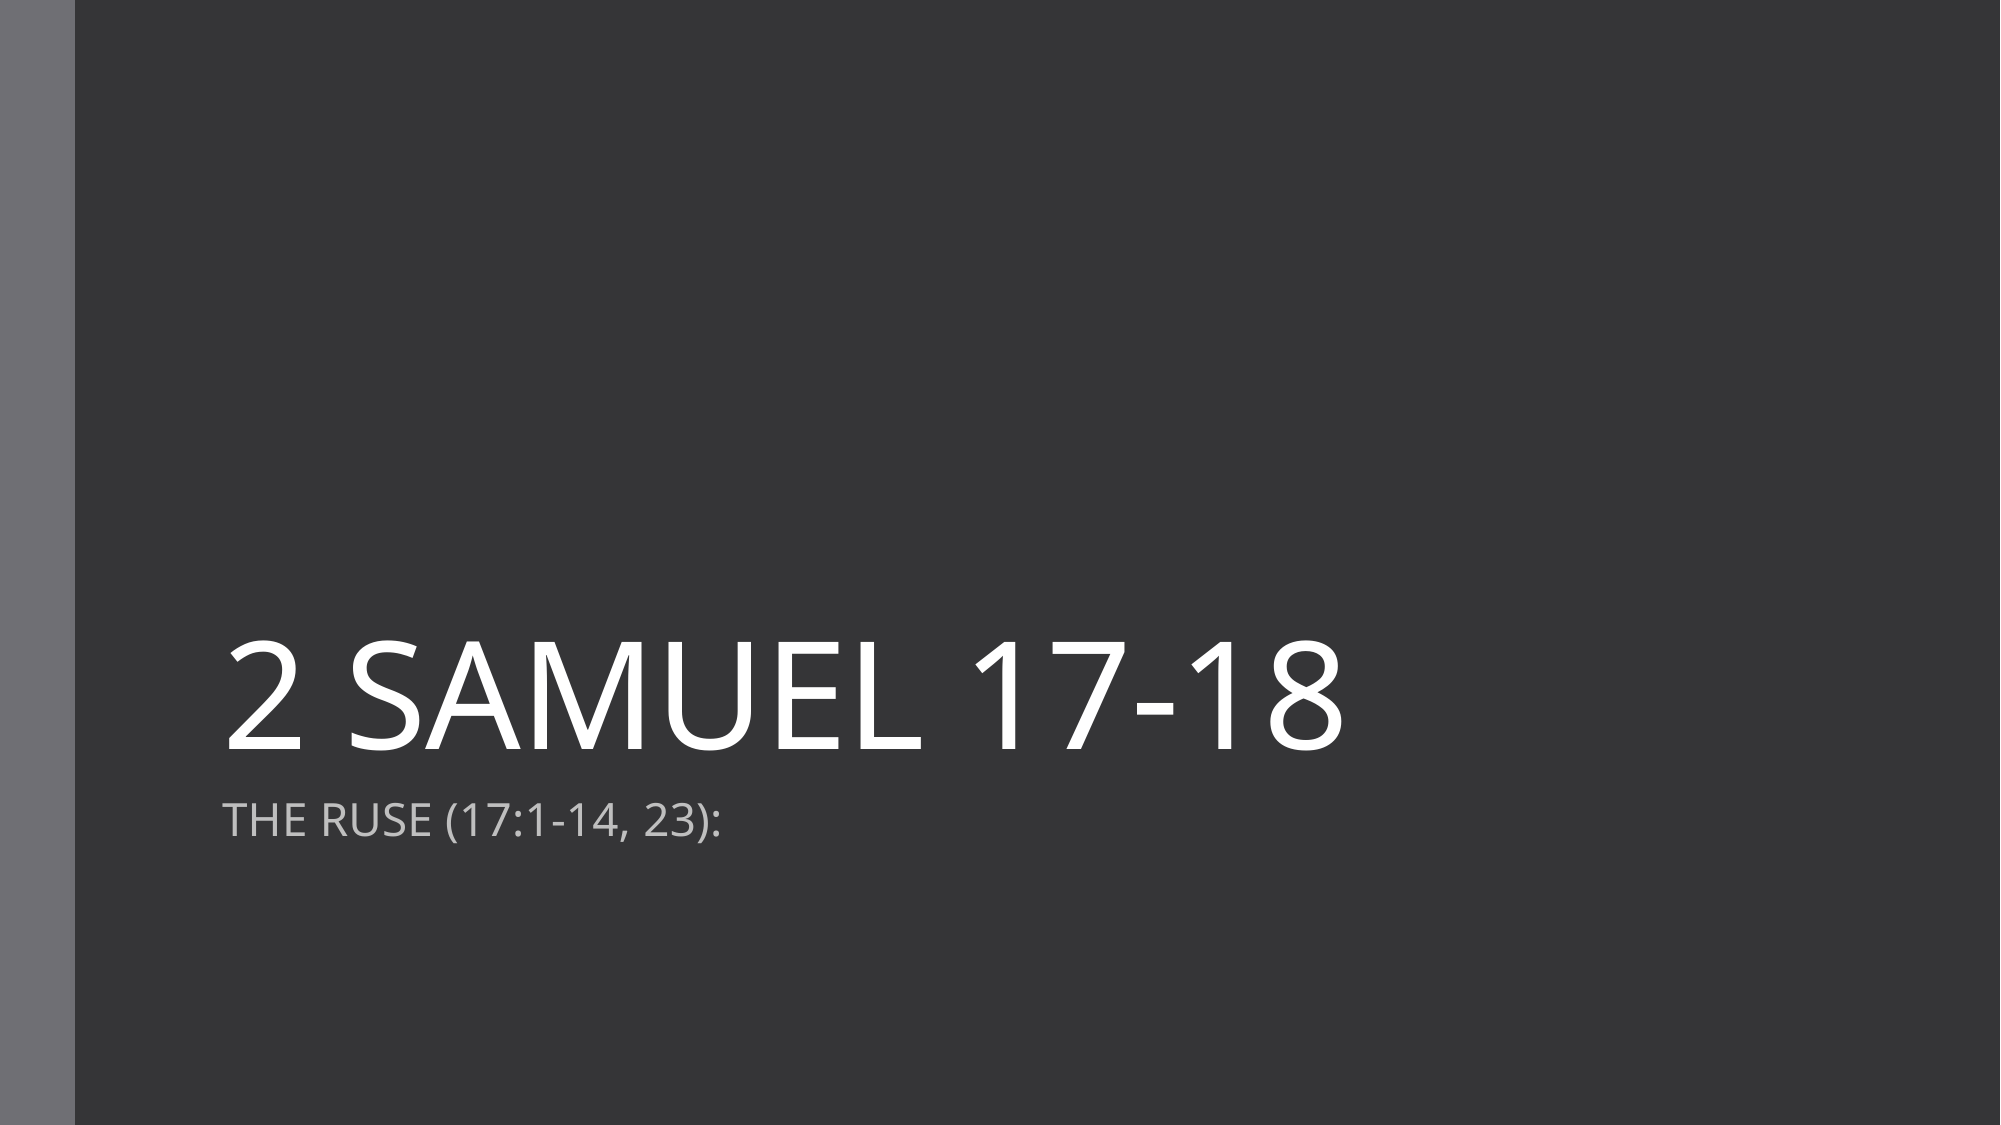

# 2 SAMUEL 17-18
THE RUSE (17:1-14, 23):